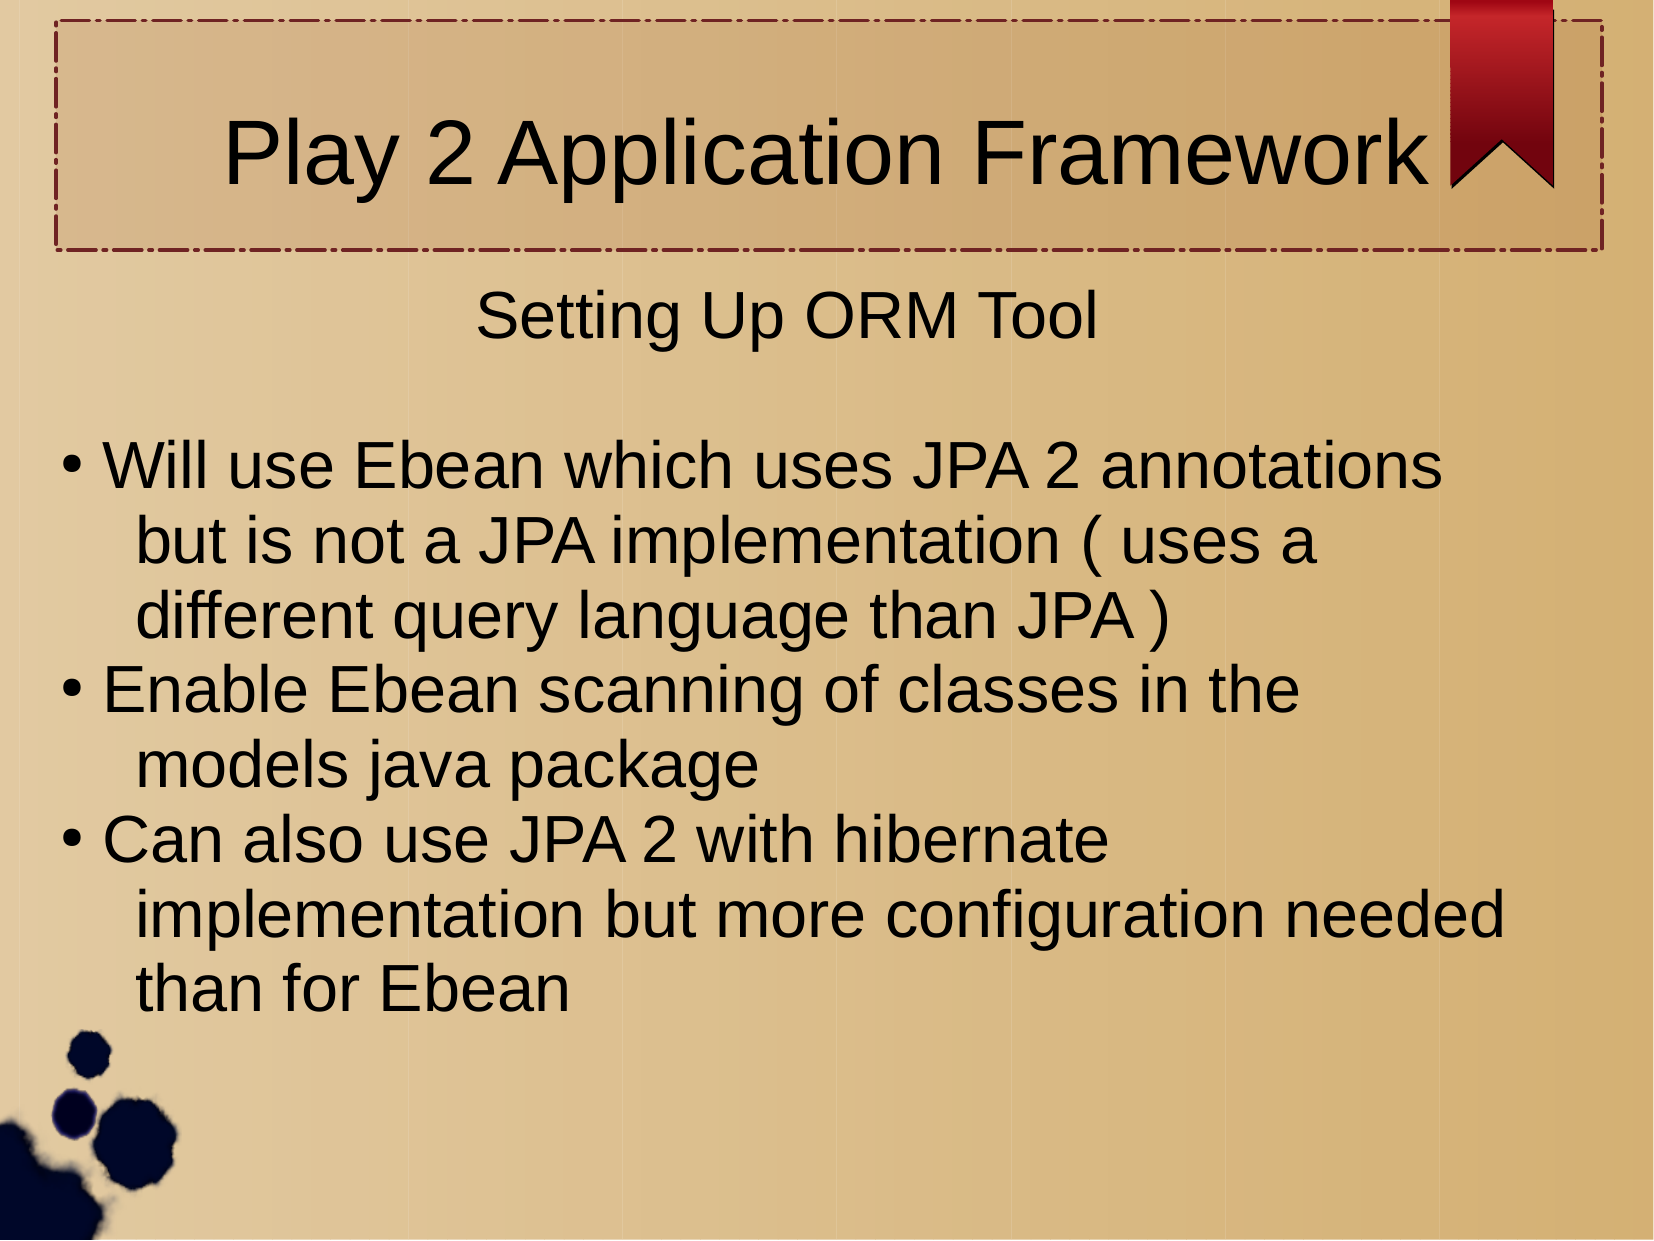

# Play 2 Application Framework
Setting Up ORM Tool
 Will use Ebean which uses JPA 2 annotations 		but is not a JPA implementation ( uses a 			different query language than JPA )
 Enable Ebean scanning of classes in the 				models java package
 Can also use JPA 2 with hibernate 						implementation but more configuration needed 	than for Ebean